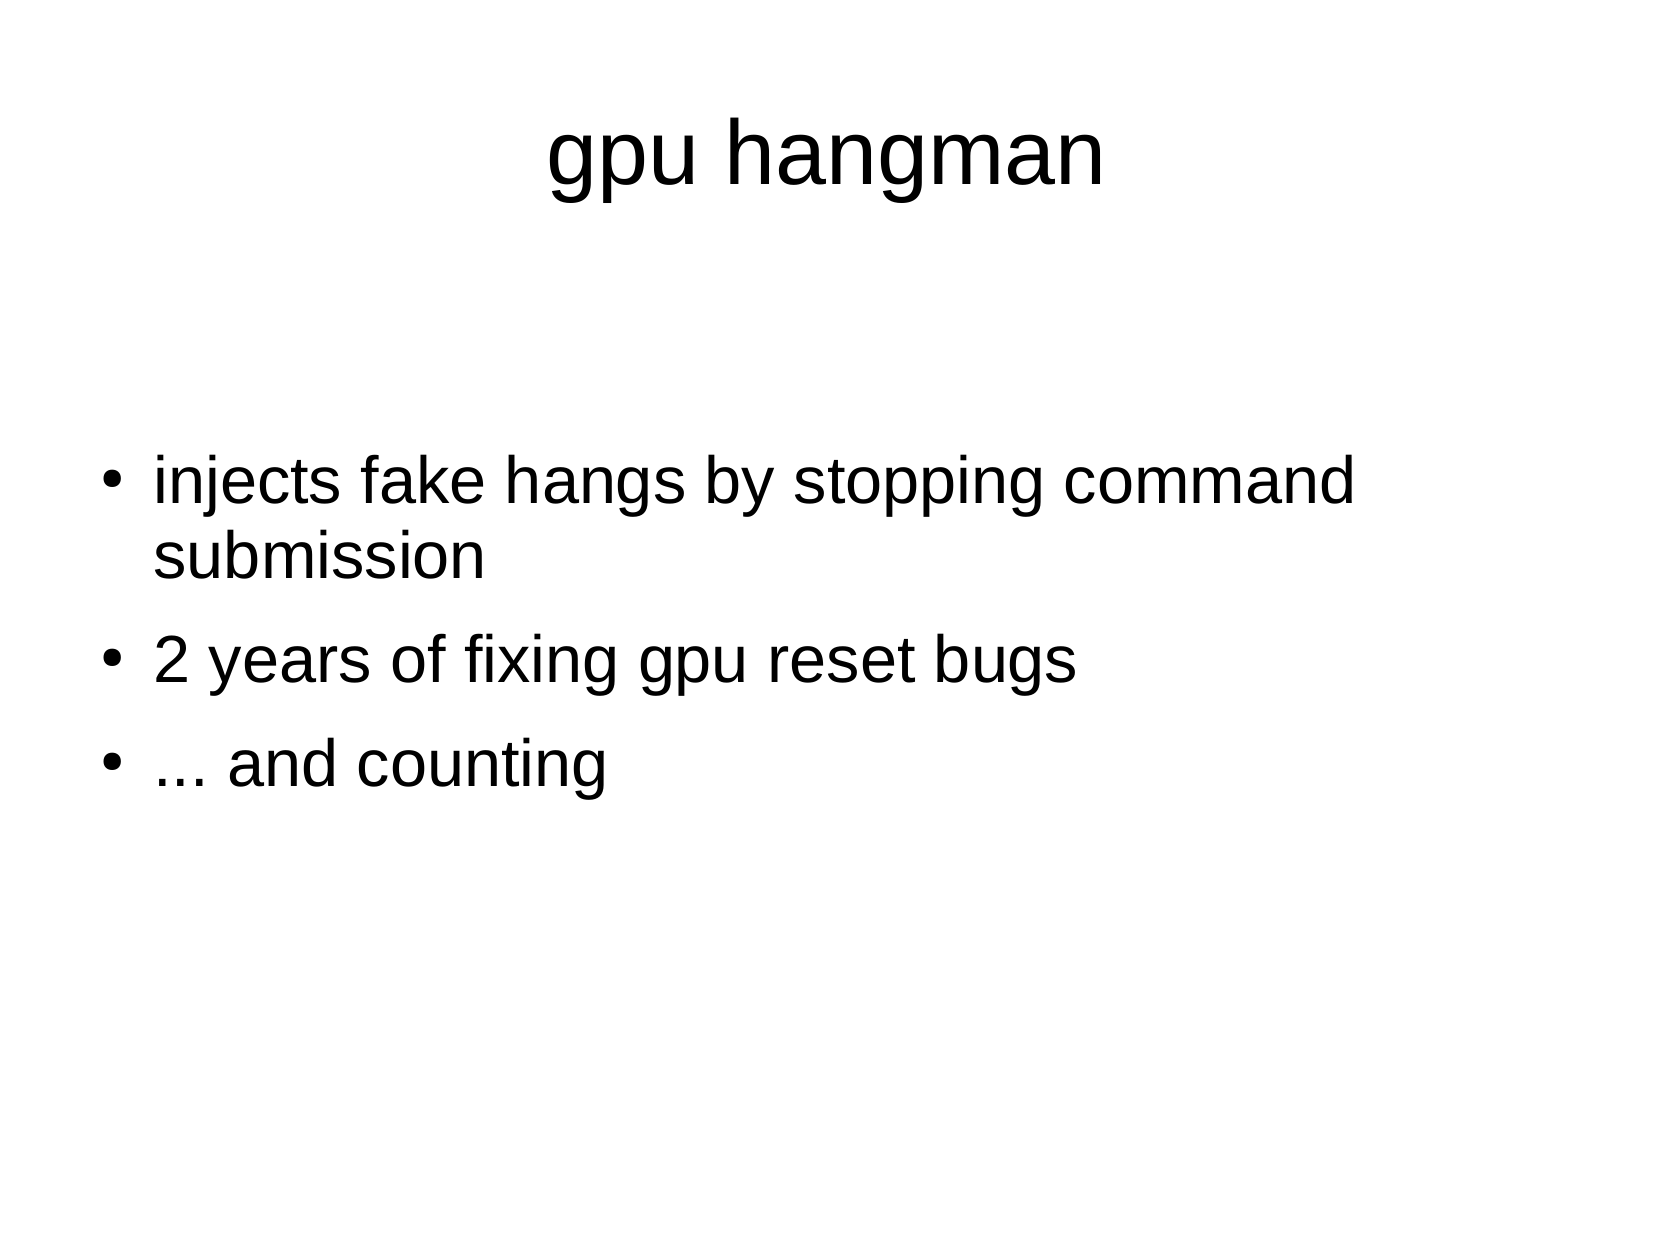

# gpu hangman
injects fake hangs by stopping command submission
2 years of fixing gpu reset bugs
... and counting